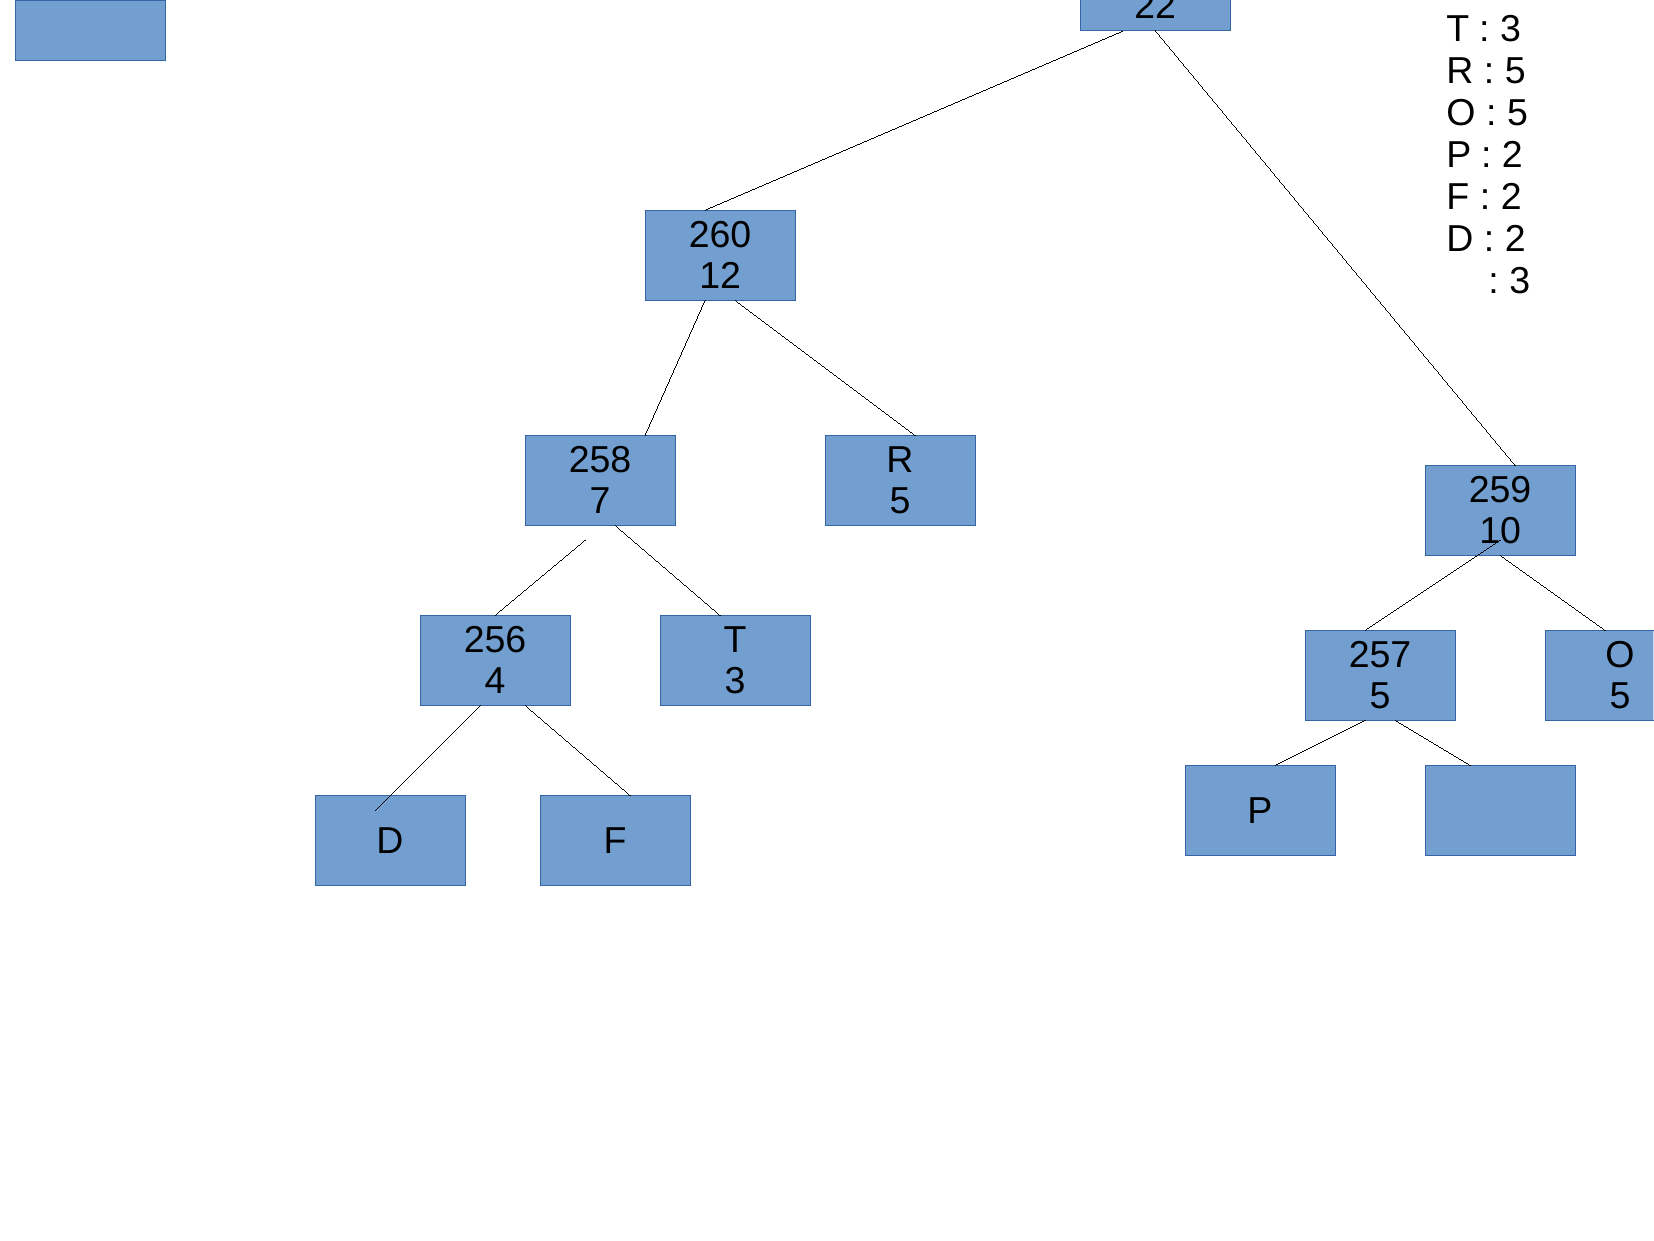

T : 3
R : 5
O : 5
P : 2
F : 2
D : 2
 : 3
261
22
260
12
258
7
R
5
259
10
256
4
T
3
257
5
O
5
P
D
F